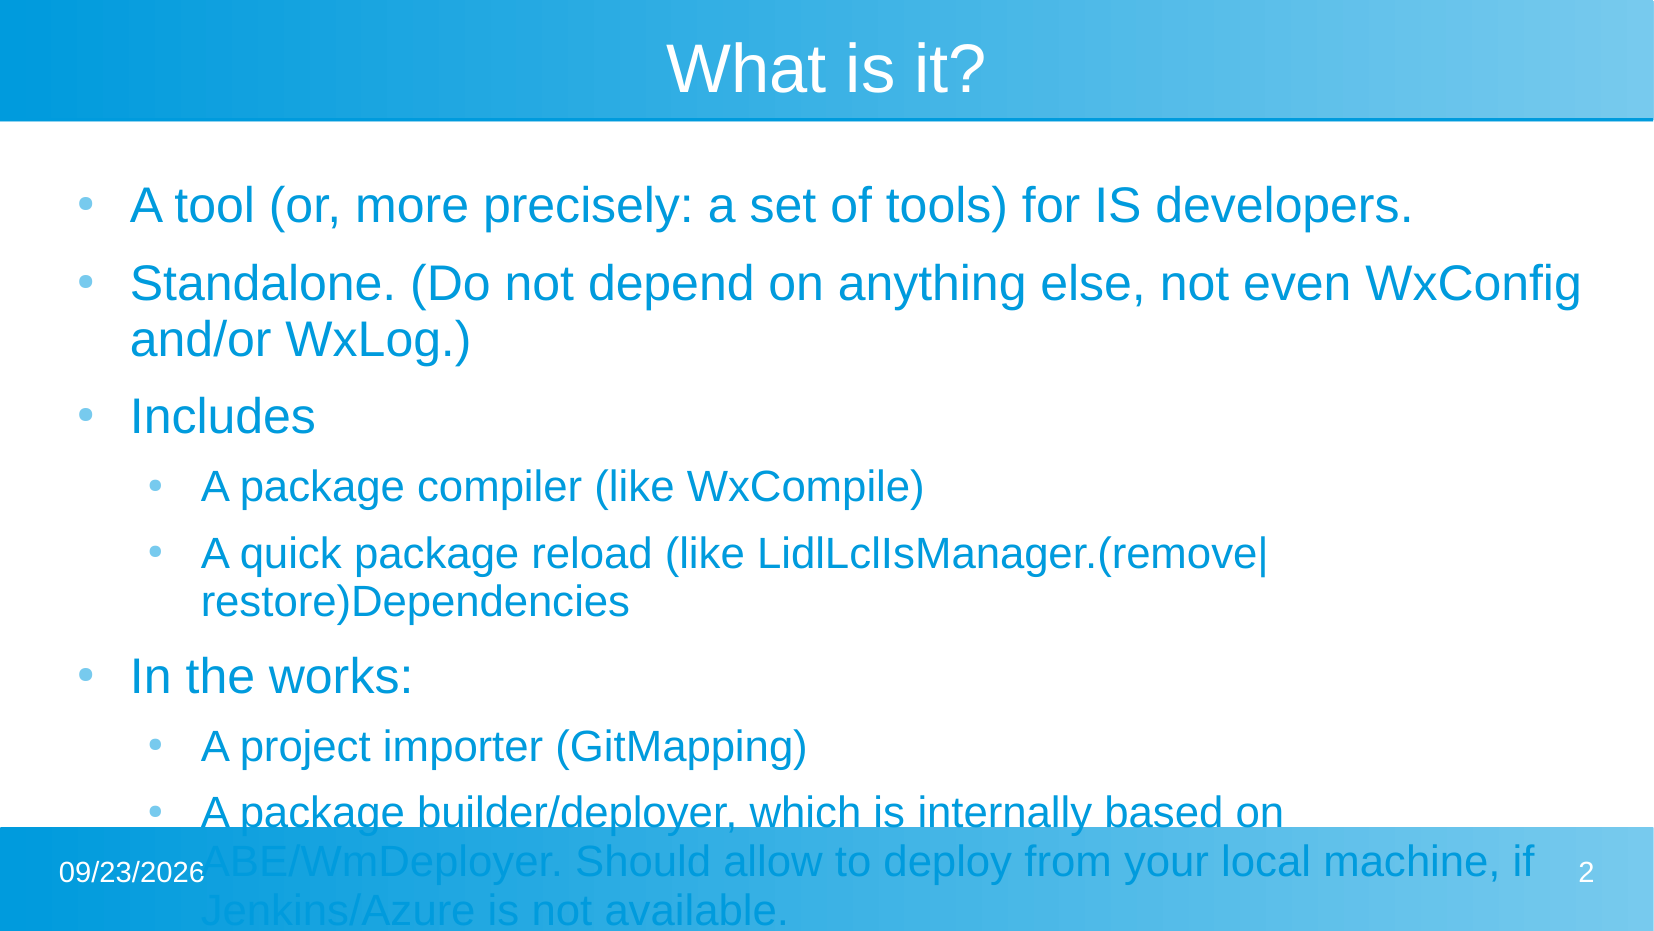

# What is it?
A tool (or, more precisely: a set of tools) for IS developers.
Standalone. (Do not depend on anything else, not even WxConfig and/or WxLog.)
Includes
A package compiler (like WxCompile)
A quick package reload (like LidlLclIsManager.(remove|restore)Dependencies
In the works:
A project importer (GitMapping)
A package builder/deployer, which is internally based on ABE/WmDeployer. Should allow to deploy from your local machine, if Jenkins/Azure is not available.
2